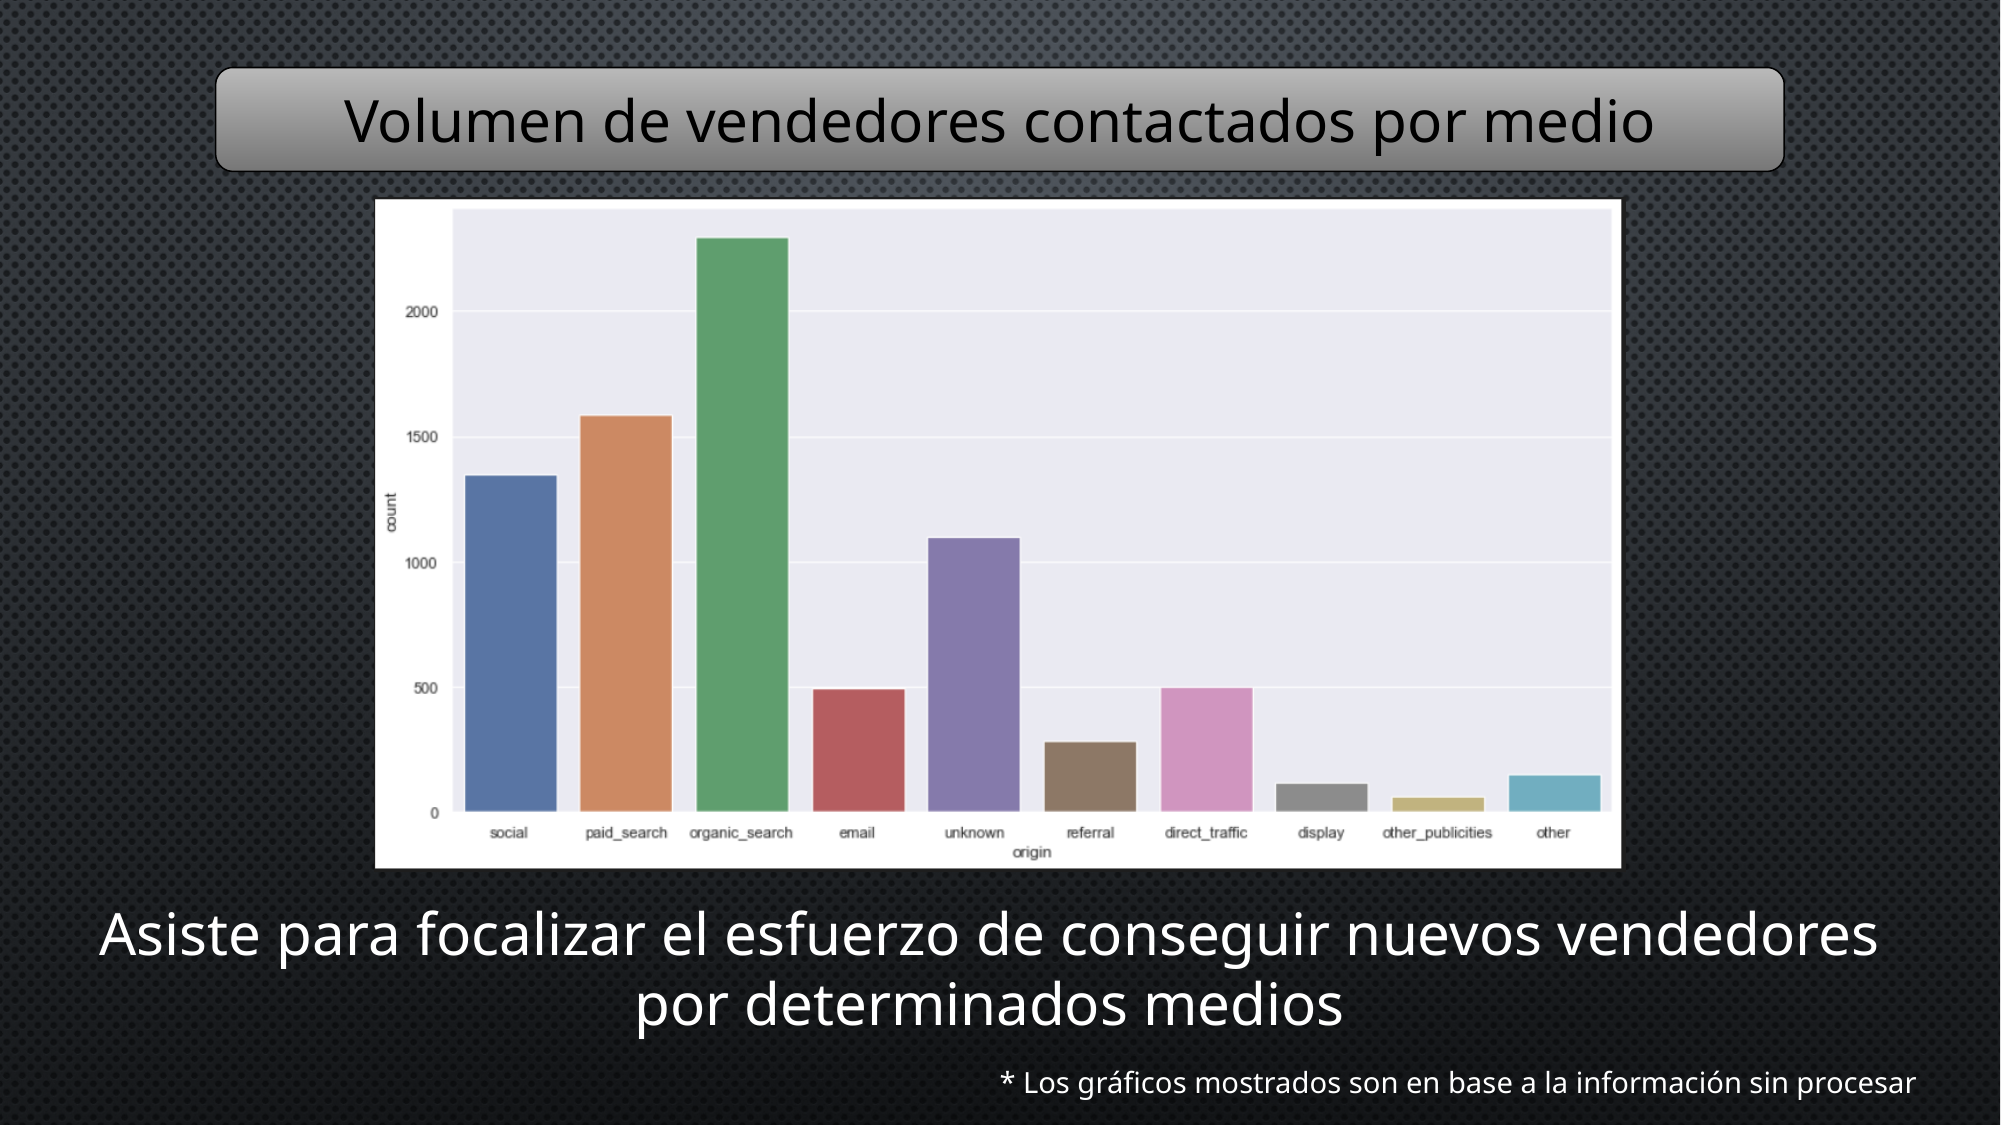

Volumen de vendedores contactados por medio
Asiste para focalizar el esfuerzo de conseguir nuevos vendedores por determinados medios
* Los gráficos mostrados son en base a la información sin procesar